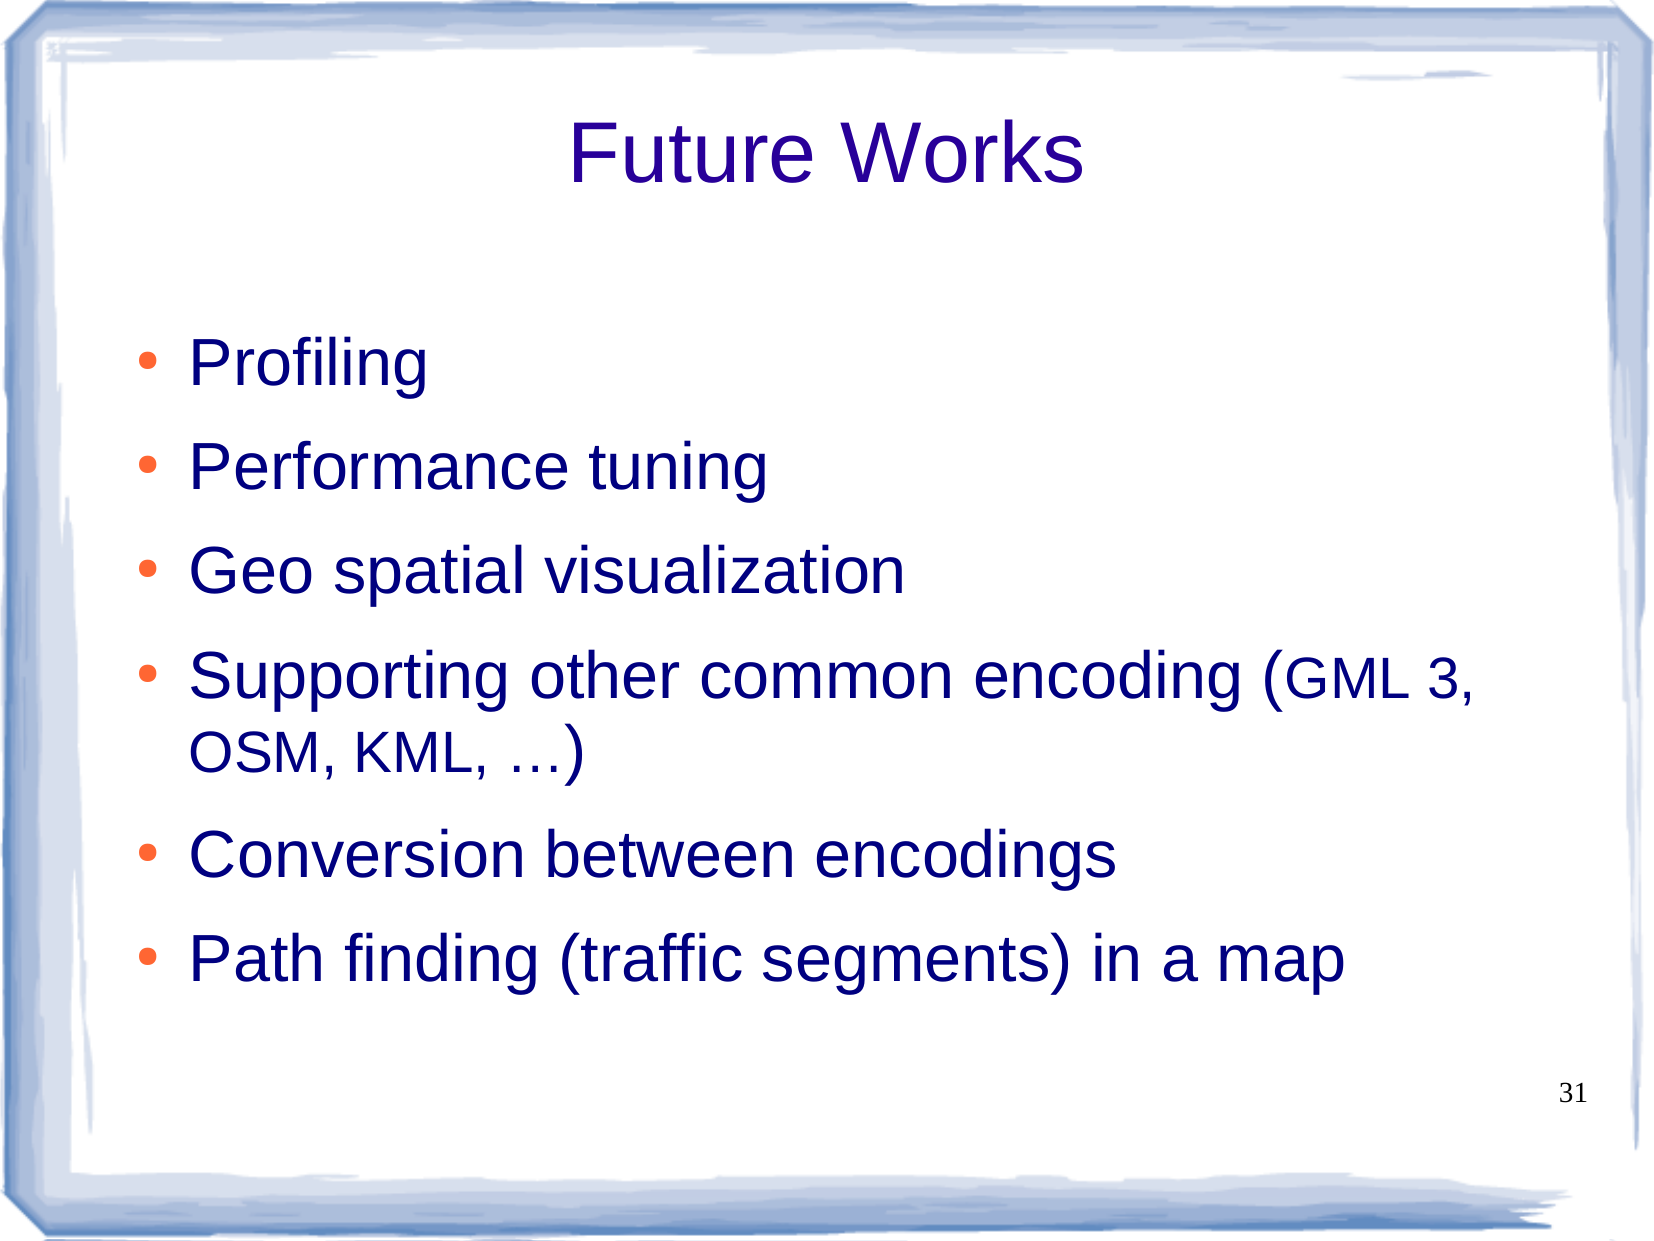

# Future Works
Profiling
Performance tuning
Geo spatial visualization
Supporting other common encoding (GML 3, OSM, KML, …)
Conversion between encodings
Path finding (traffic segments) in a map
31